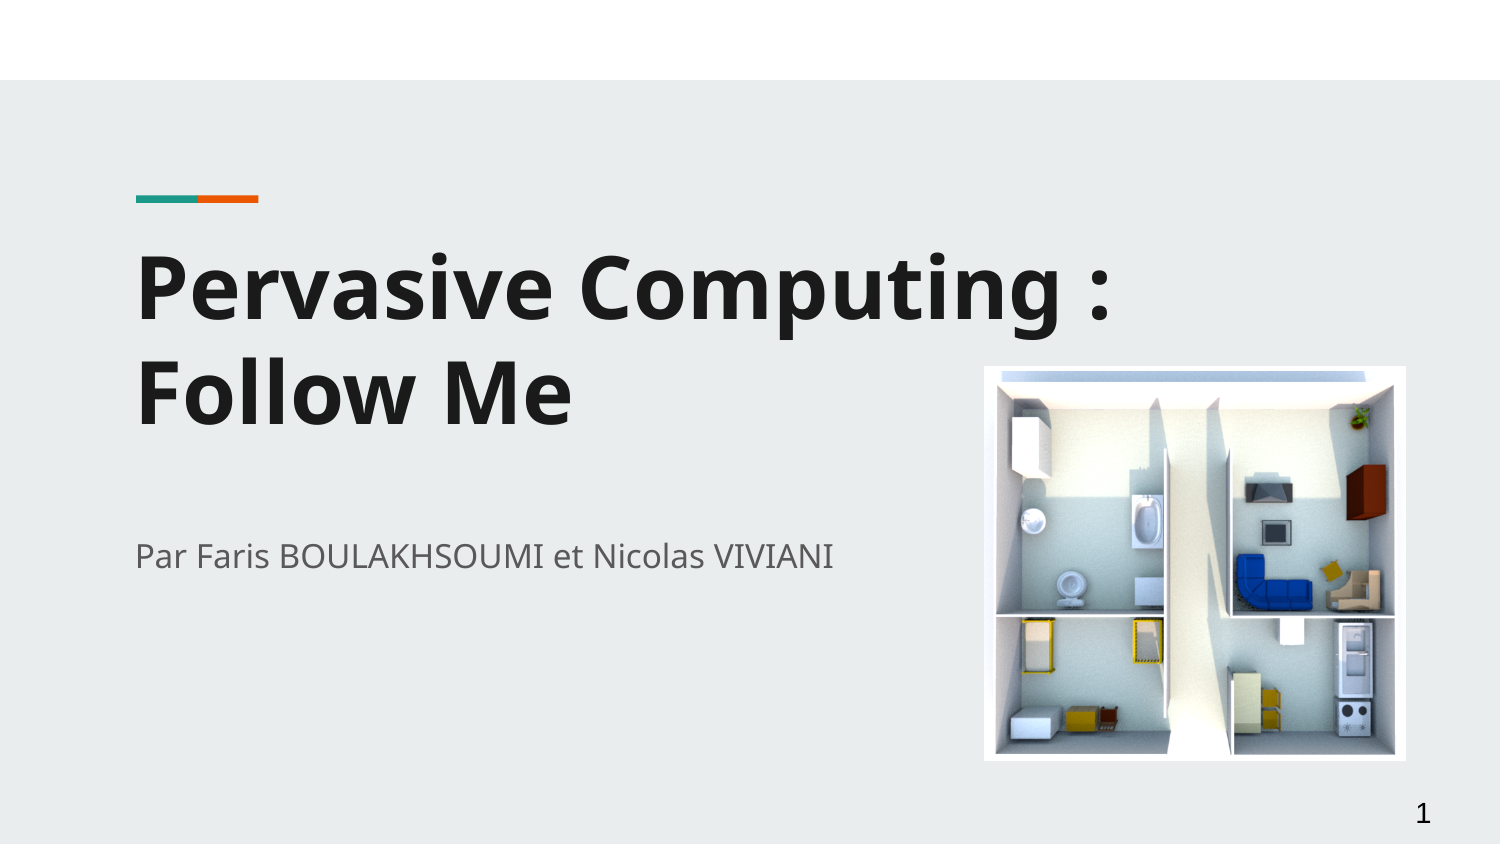

# Pervasive Computing : Follow Me
Par Faris BOULAKHSOUMI et Nicolas VIVIANI